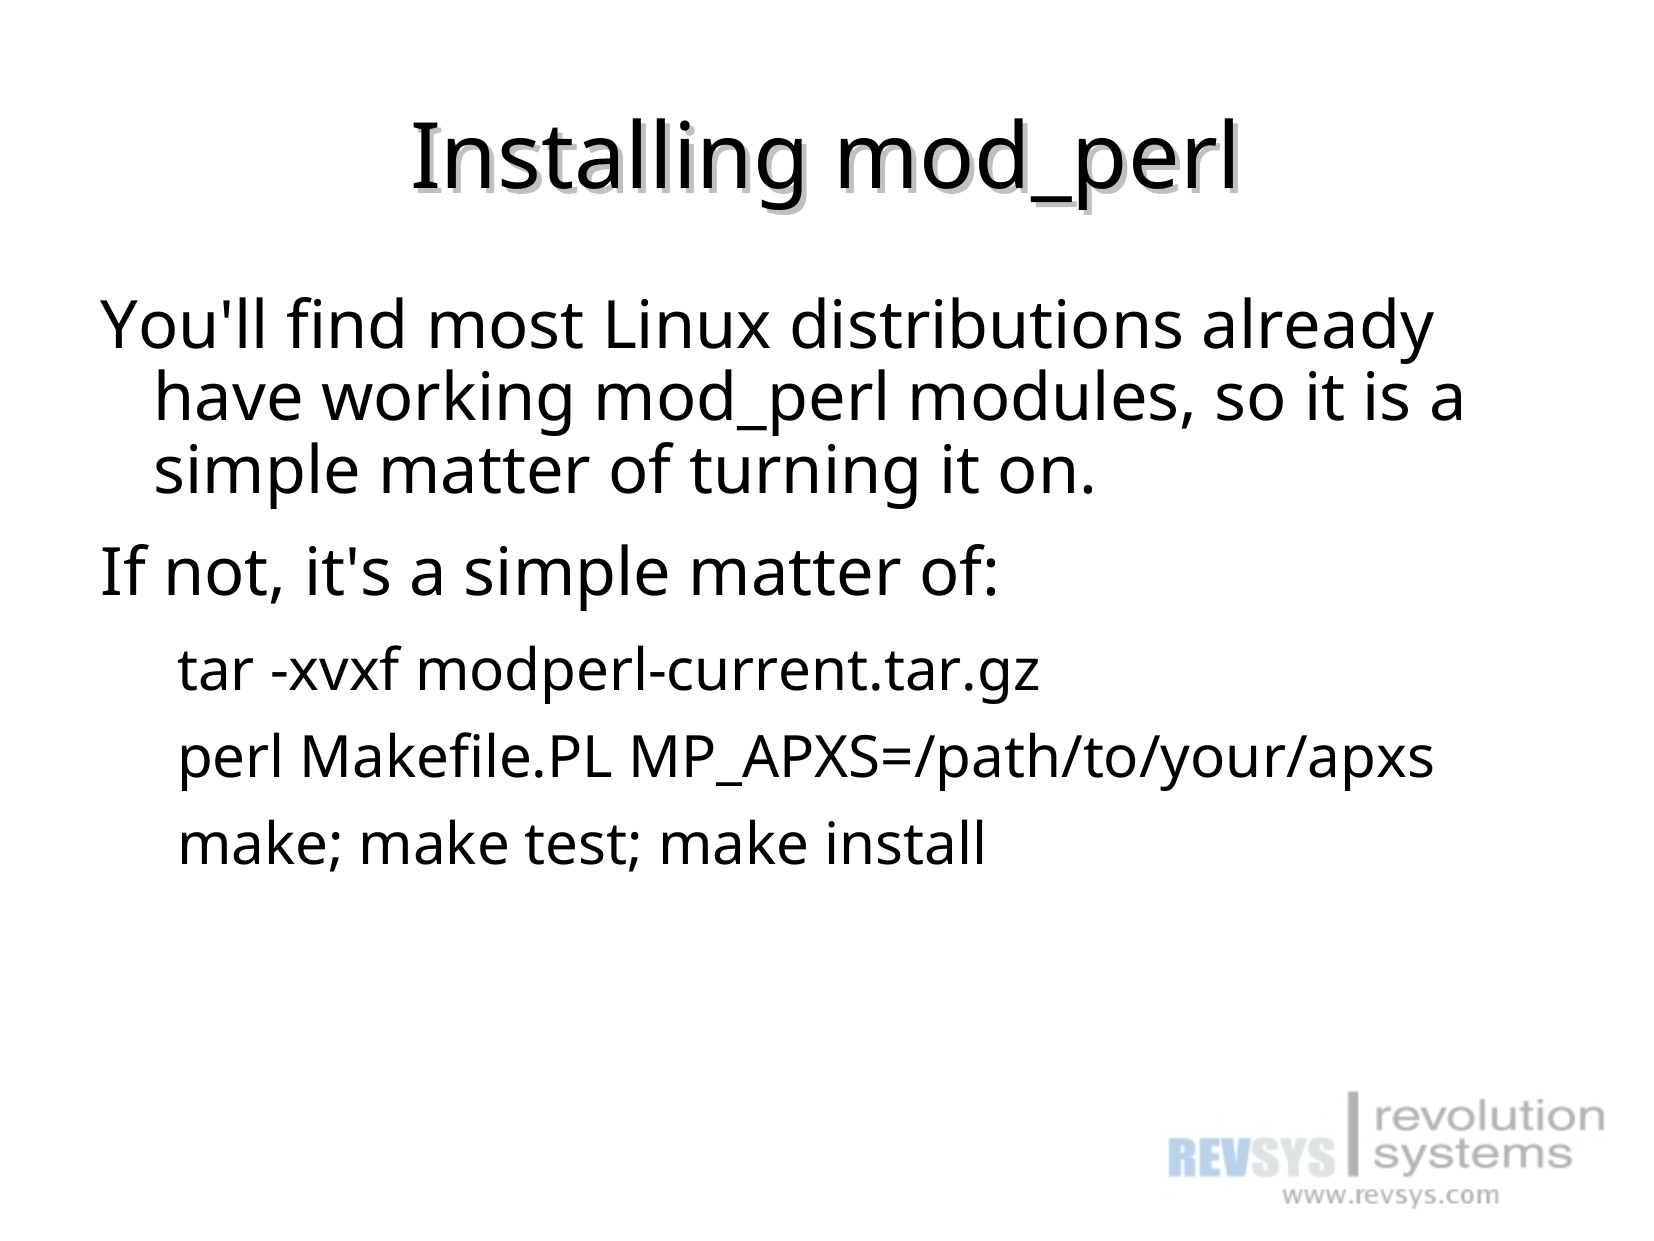

Installing mod_perl
# You'll find most Linux distributions already have working mod_perl modules, so it is a simple matter of turning it on.
If not, it's a simple matter of:
tar -xvxf modperl-current.tar.gz
perl Makefile.PL MP_APXS=/path/to/your/apxs
make; make test; make install